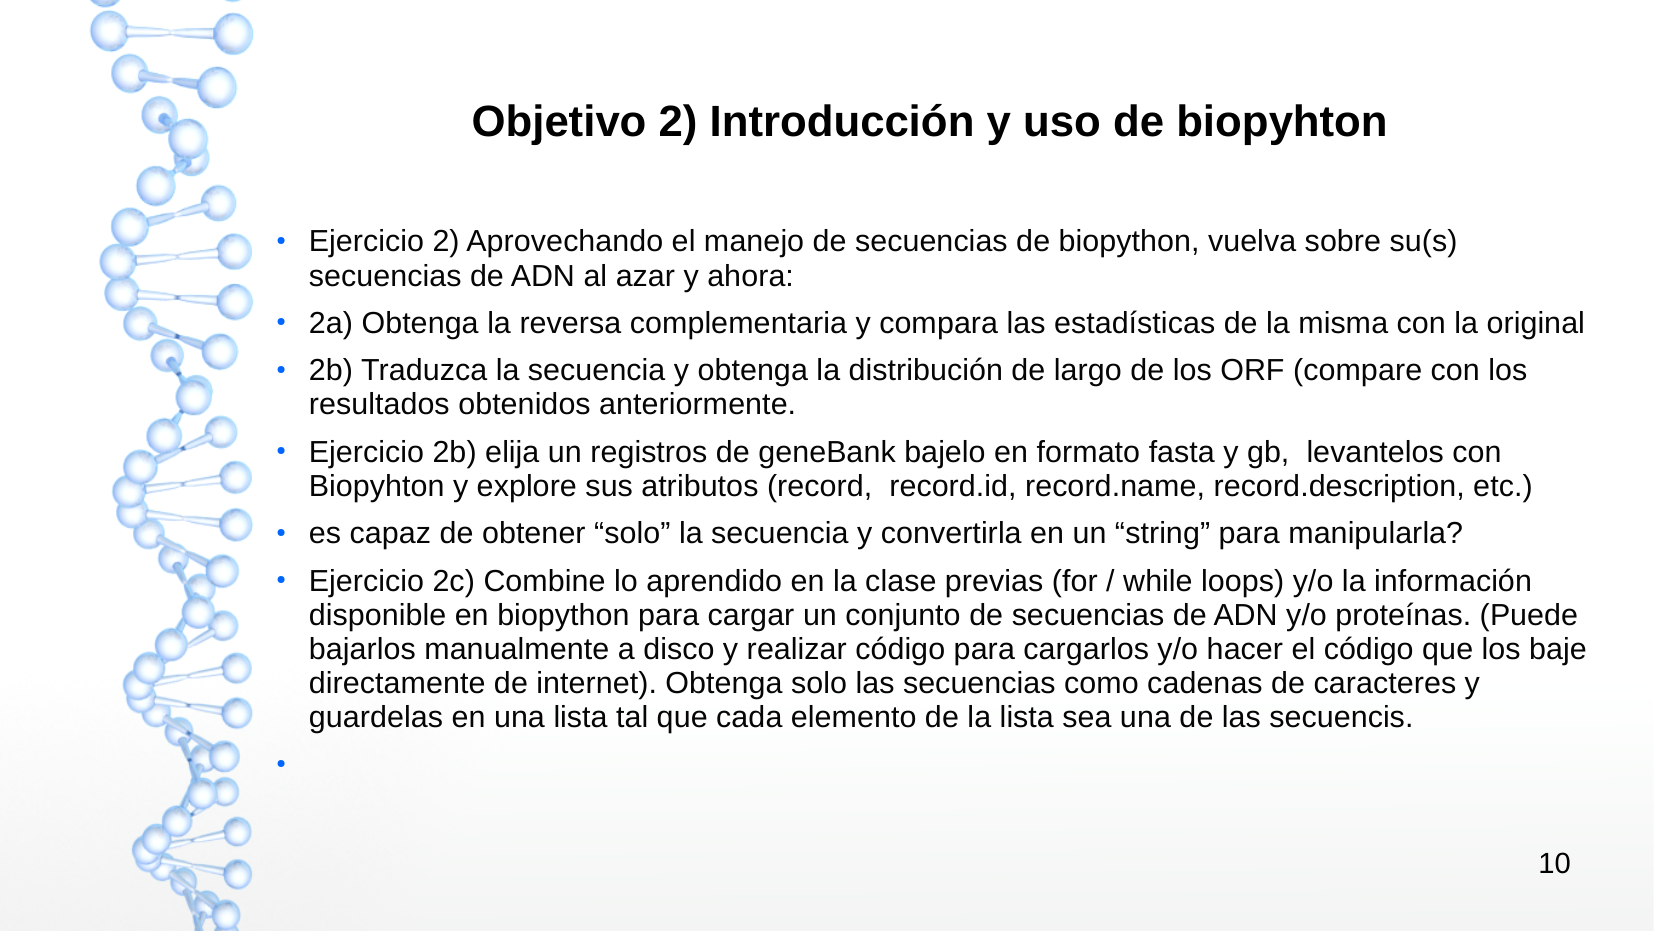

# Objetivo 2) Introducción y uso de biopyhton
Ejercicio 2) Aprovechando el manejo de secuencias de biopython, vuelva sobre su(s) secuencias de ADN al azar y ahora:
2a) Obtenga la reversa complementaria y compara las estadísticas de la misma con la original
2b) Traduzca la secuencia y obtenga la distribución de largo de los ORF (compare con los resultados obtenidos anteriormente.
Ejercicio 2b) elija un registros de geneBank bajelo en formato fasta y gb, levantelos con Biopyhton y explore sus atributos (record, record.id, record.name, record.description, etc.)
es capaz de obtener “solo” la secuencia y convertirla en un “string” para manipularla?
Ejercicio 2c) Combine lo aprendido en la clase previas (for / while loops) y/o la información disponible en biopython para cargar un conjunto de secuencias de ADN y/o proteínas. (Puede bajarlos manualmente a disco y realizar código para cargarlos y/o hacer el código que los baje directamente de internet). Obtenga solo las secuencias como cadenas de caracteres y guardelas en una lista tal que cada elemento de la lista sea una de las secuencis.
10